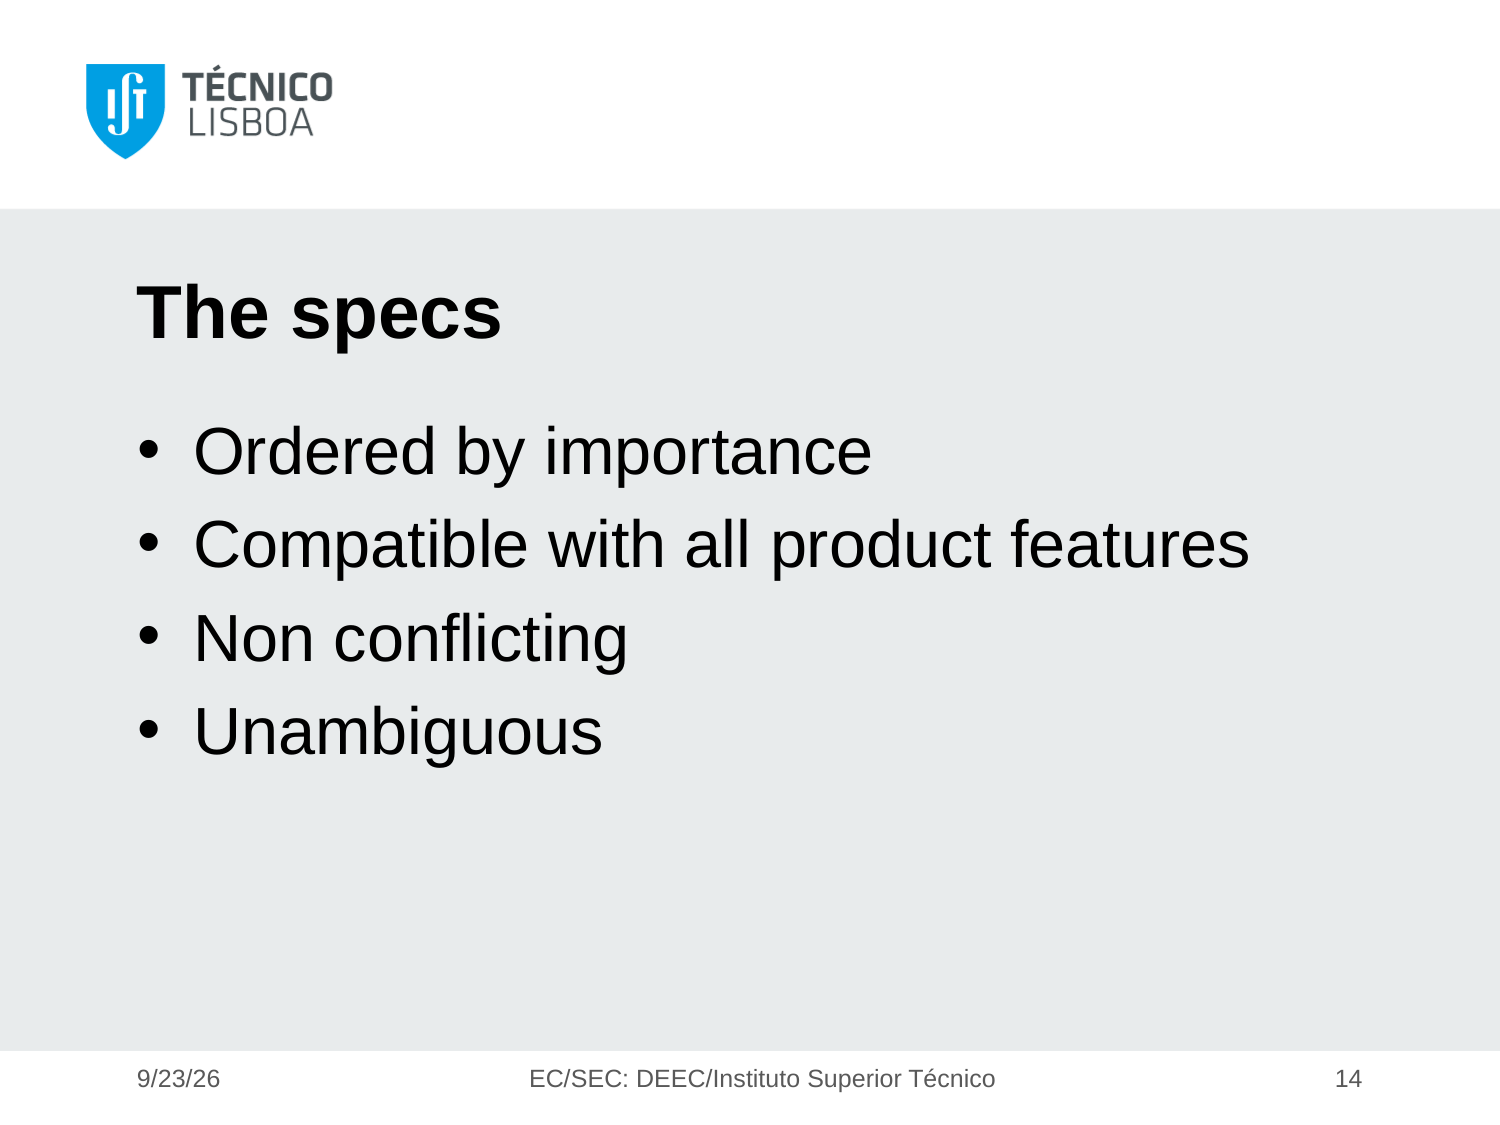

# The specs
Ordered by importance
Compatible with all product features
Non conflicting
Unambiguous
EC/SEC: DEEC/Instituto Superior Técnico